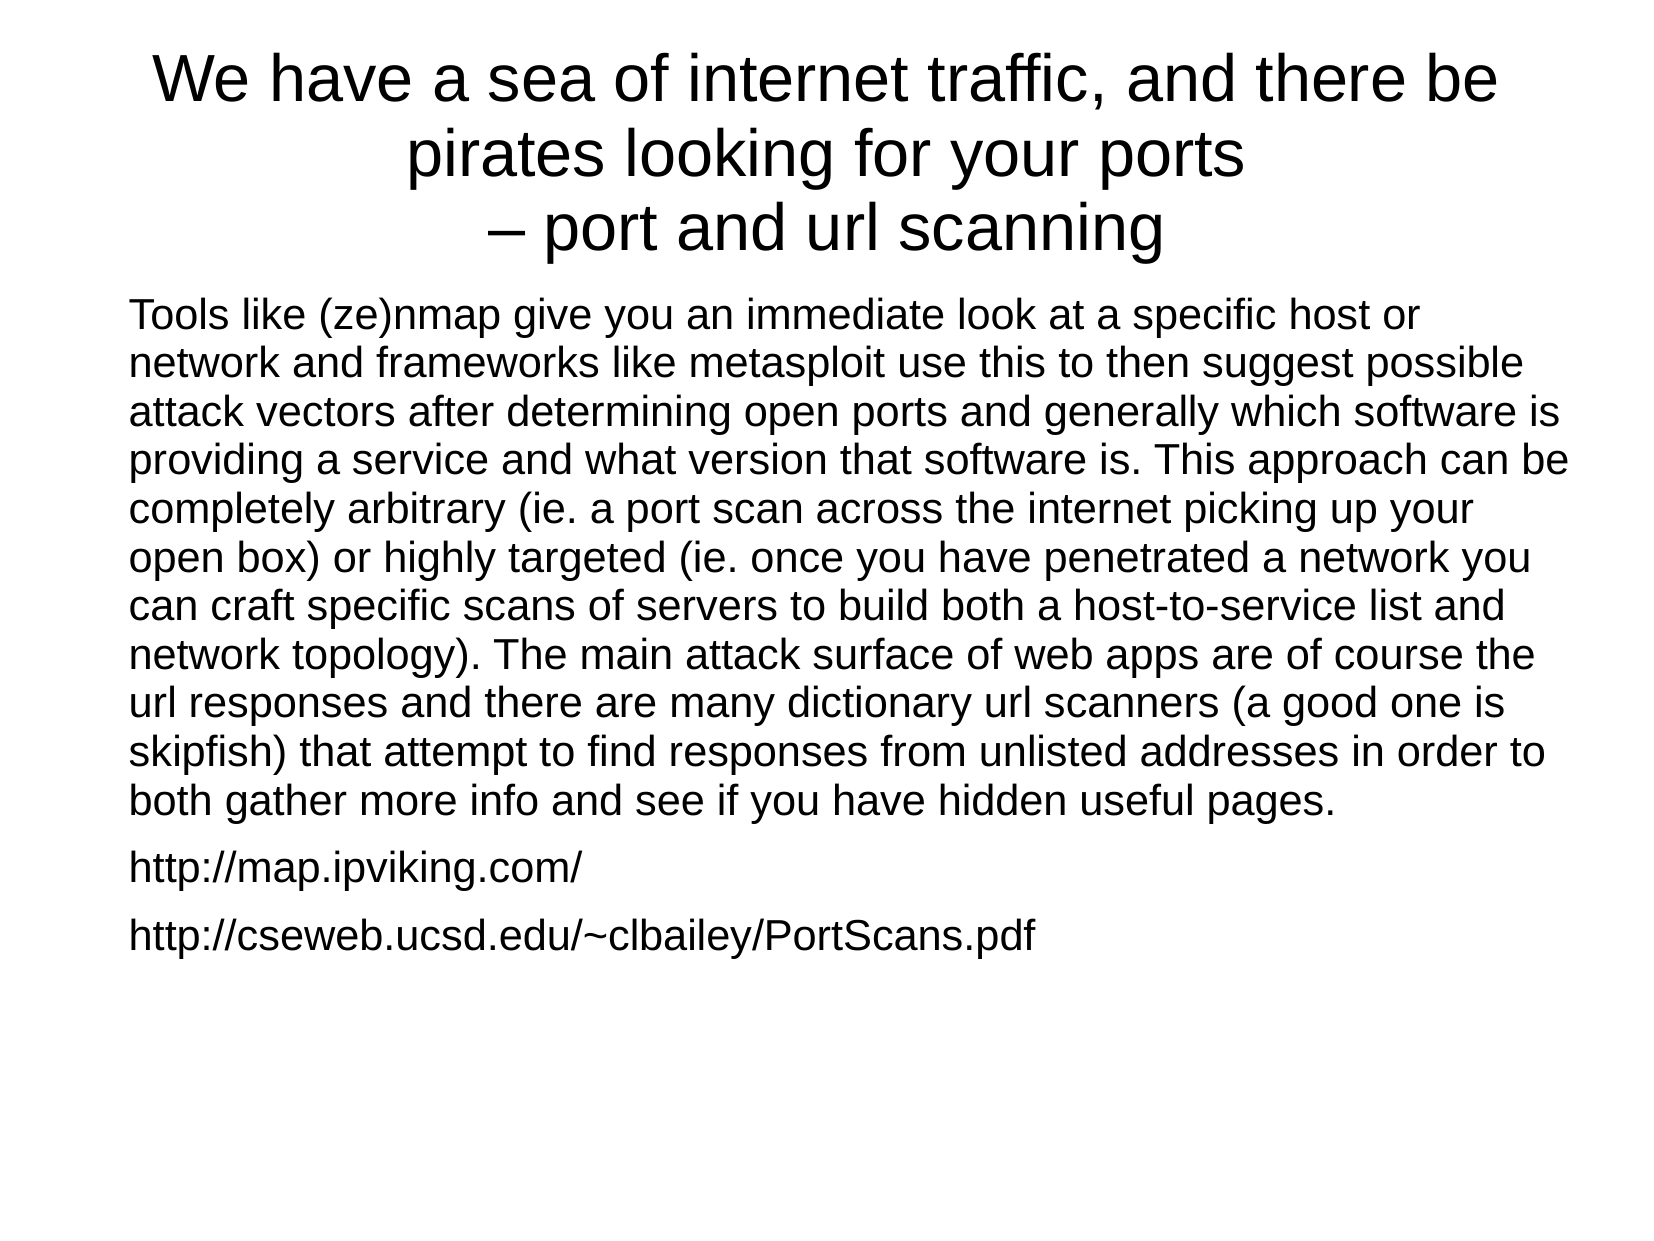

# We have a sea of internet traffic, and there be pirates looking for your ports – port and url scanning
Tools like (ze)nmap give you an immediate look at a specific host or network and frameworks like metasploit use this to then suggest possible attack vectors after determining open ports and generally which software is providing a service and what version that software is. This approach can be completely arbitrary (ie. a port scan across the internet picking up your open box) or highly targeted (ie. once you have penetrated a network you can craft specific scans of servers to build both a host-to-service list and network topology). The main attack surface of web apps are of course the url responses and there are many dictionary url scanners (a good one is skipfish) that attempt to find responses from unlisted addresses in order to both gather more info and see if you have hidden useful pages.
http://map.ipviking.com/
http://cseweb.ucsd.edu/~clbailey/PortScans.pdf